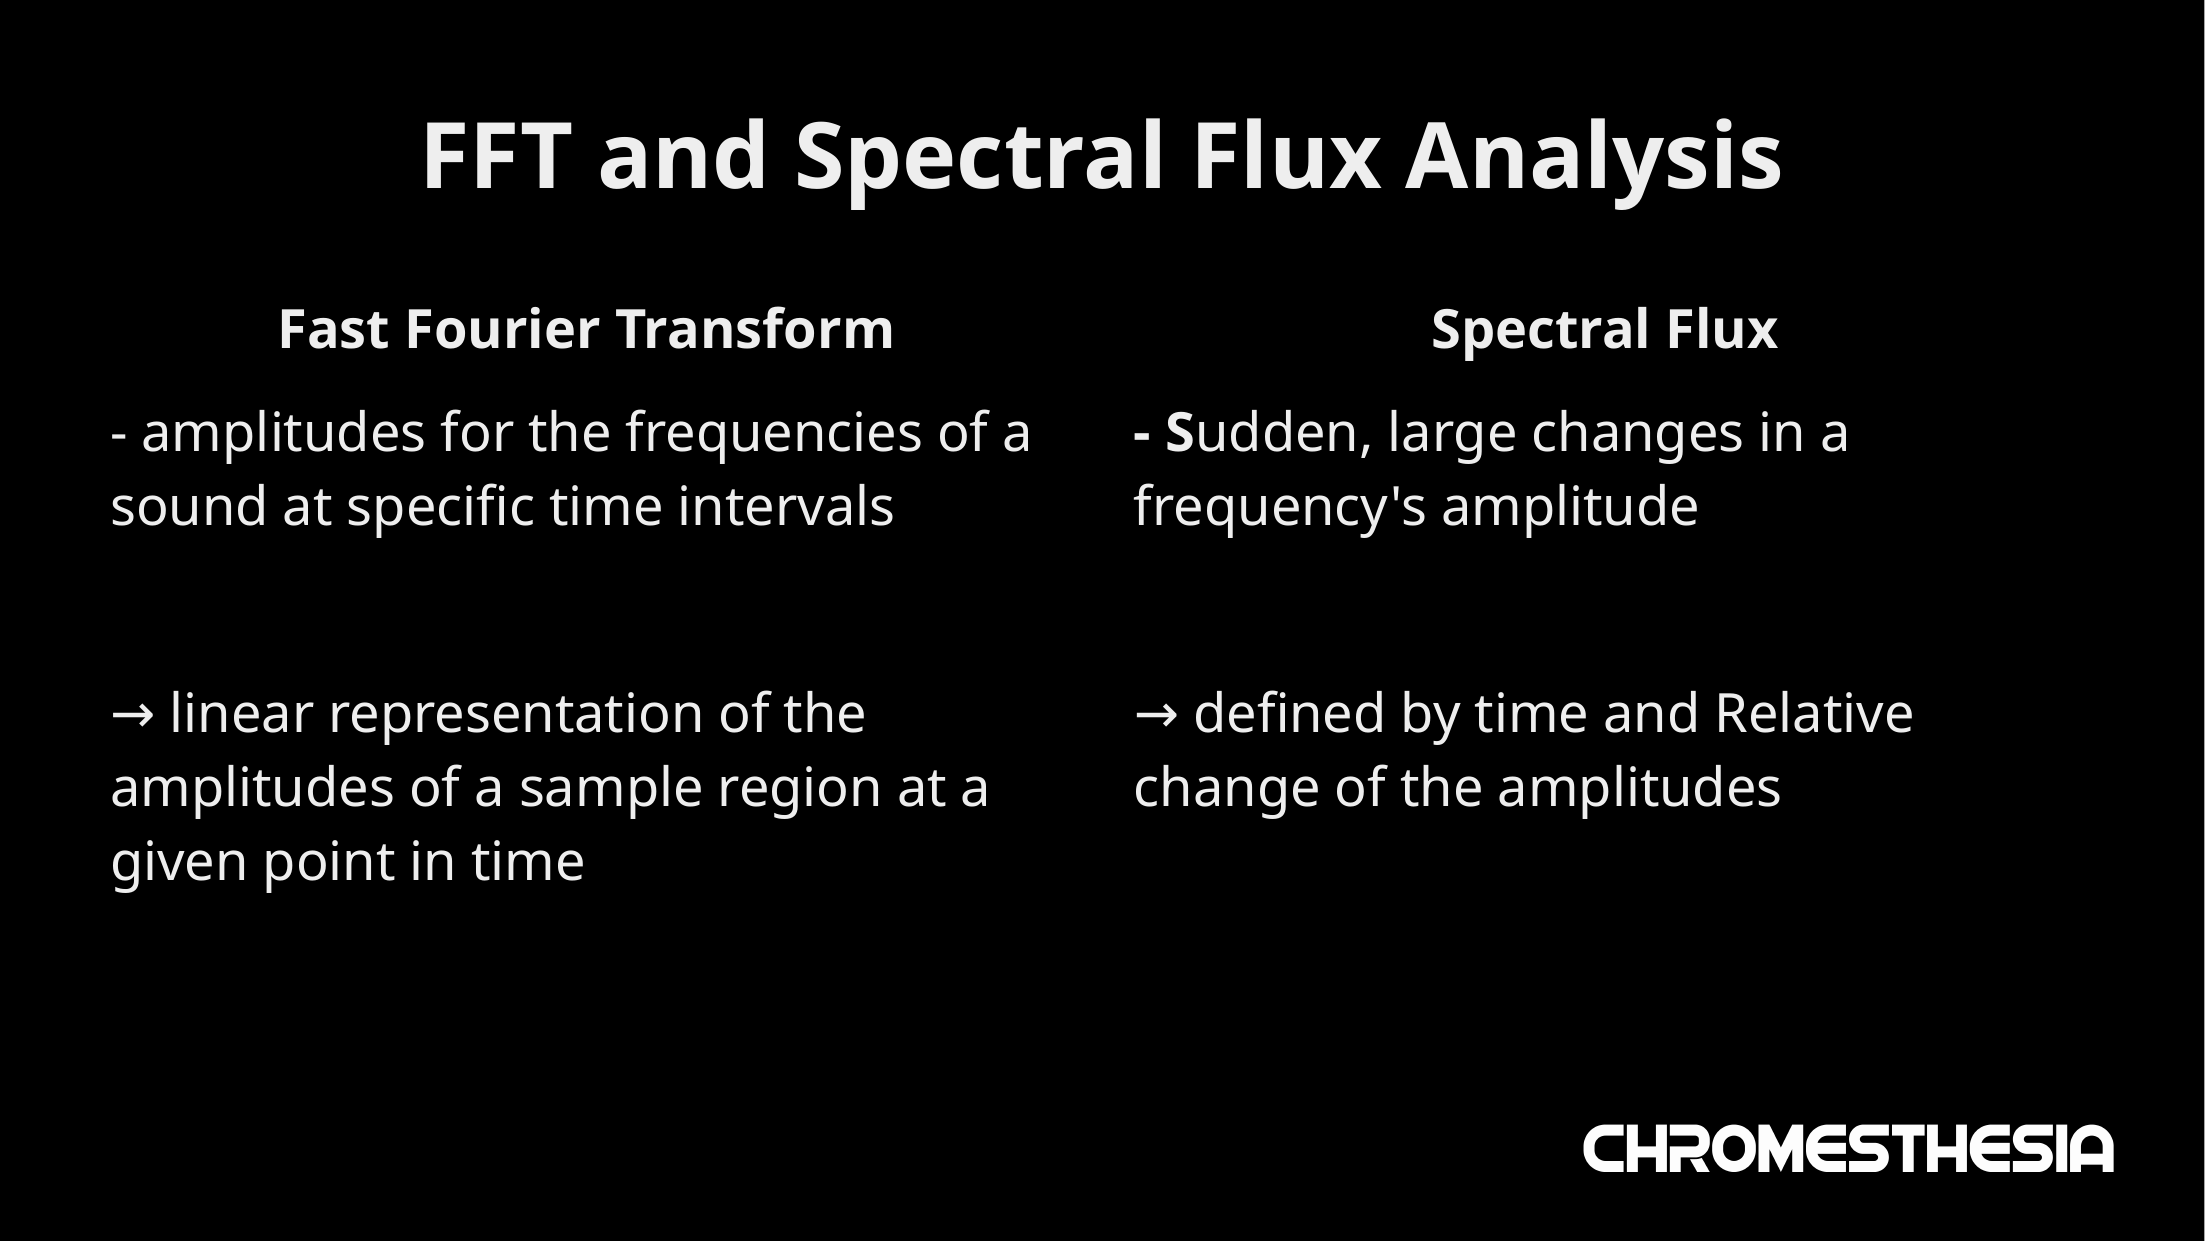

# FFT and Spectral Flux Analysis
Fast Fourier Transform
- amplitudes for the frequencies of a sound at specific time intervals
→ linear representation of the amplitudes of a sample region at a given point in time
Spectral Flux
- Sudden, large changes in a frequency's amplitude
→ defined by time and Relative change of the amplitudes